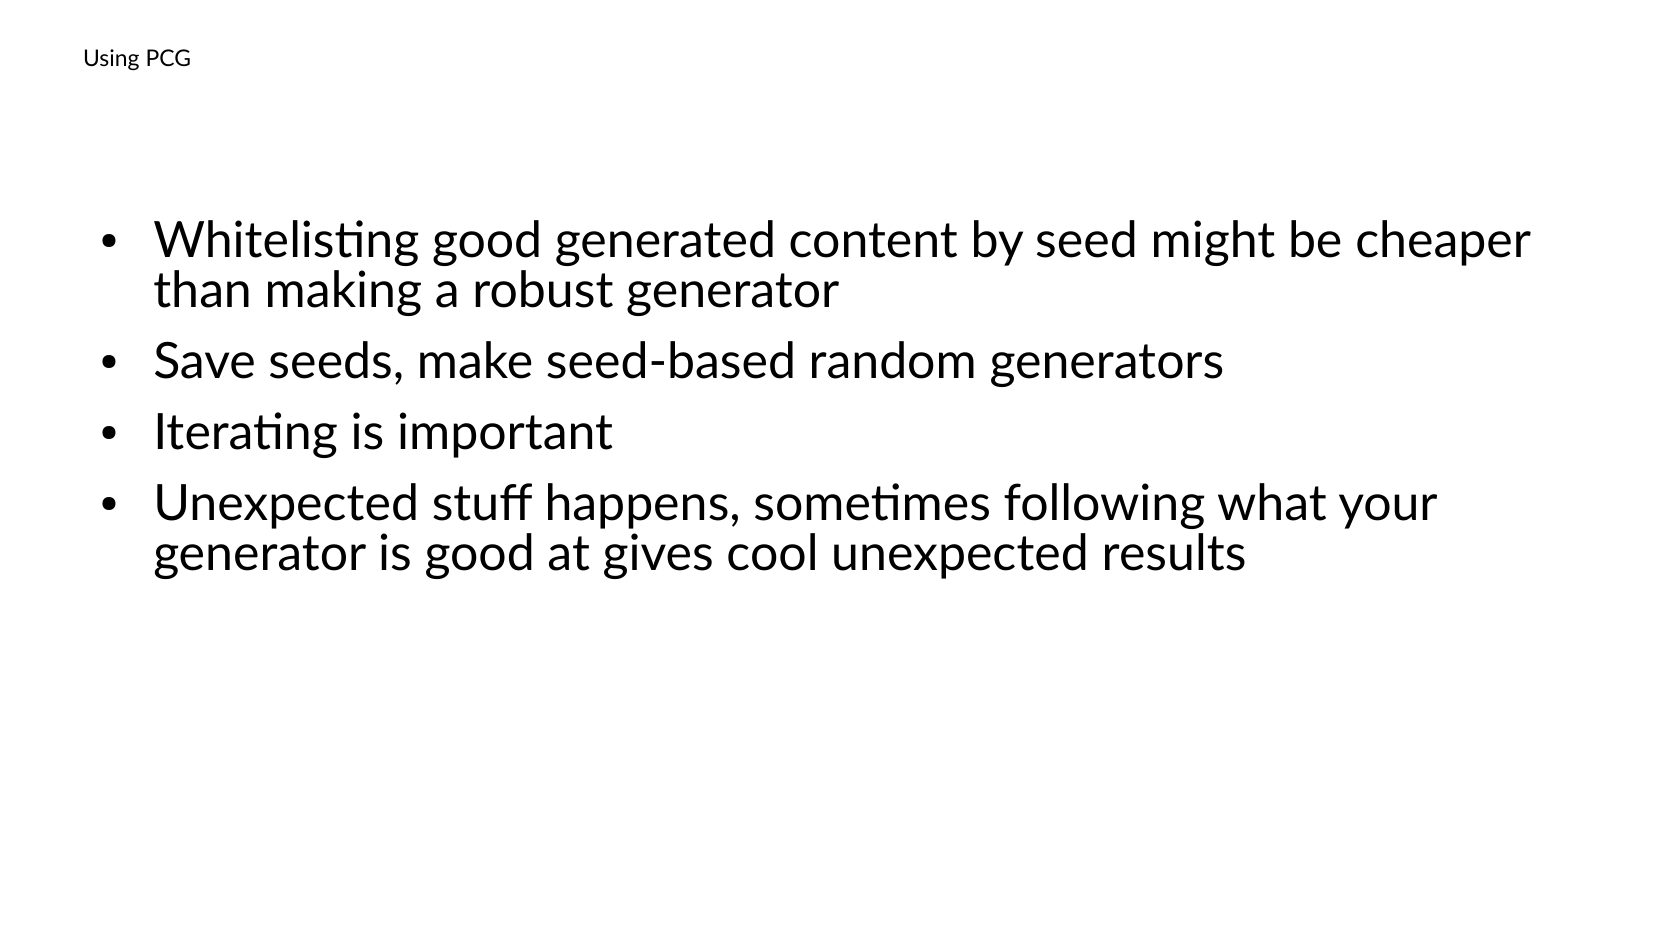

# Using PCG
Whitelisting good generated content by seed might be cheaper than making a robust generator
Save seeds, make seed-based random generators
Iterating is important
Unexpected stuff happens, sometimes following what your generator is good at gives cool unexpected results